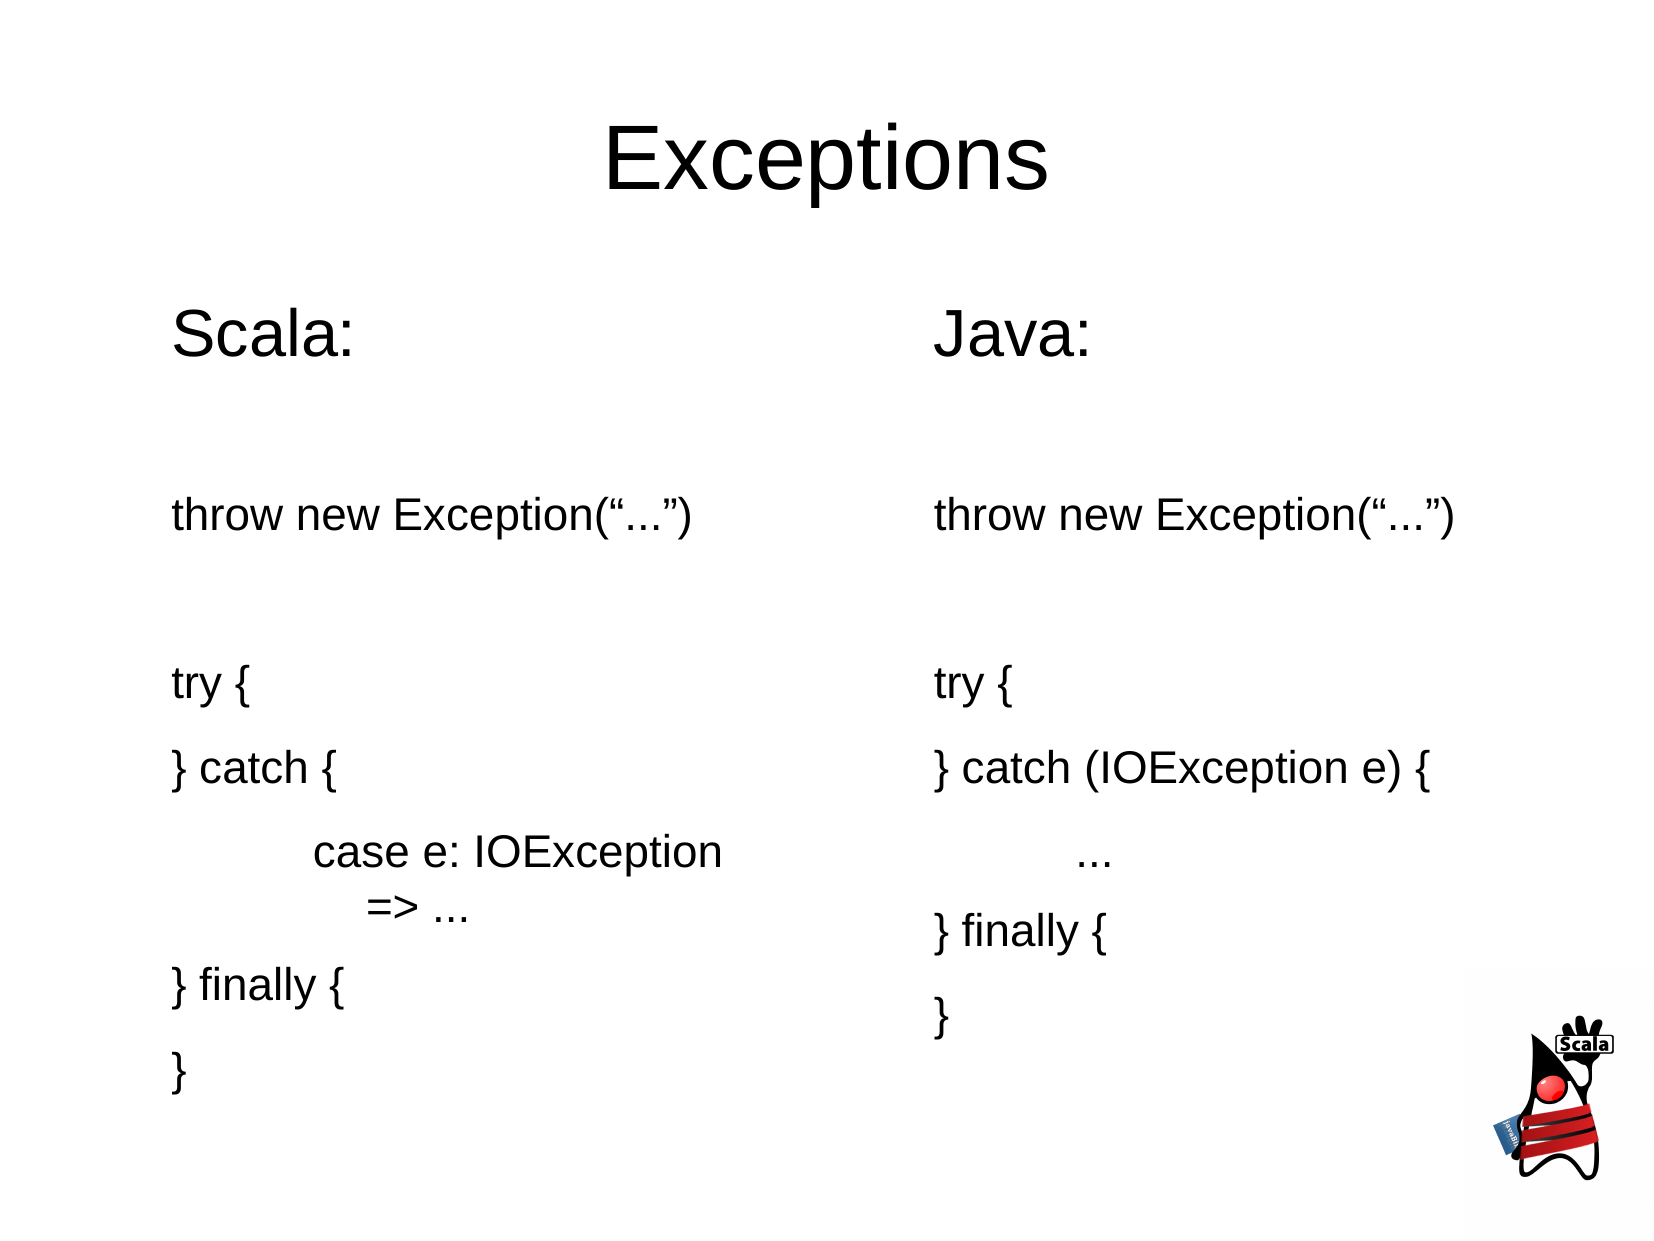

# Exceptions
Scala:
throw new Exception(“...”)
try {
} catch {
case e: IOException => ...
} finally {
}
Java:
throw new Exception(“...”)
try {
} catch (IOException e) {
...
} finally {
}